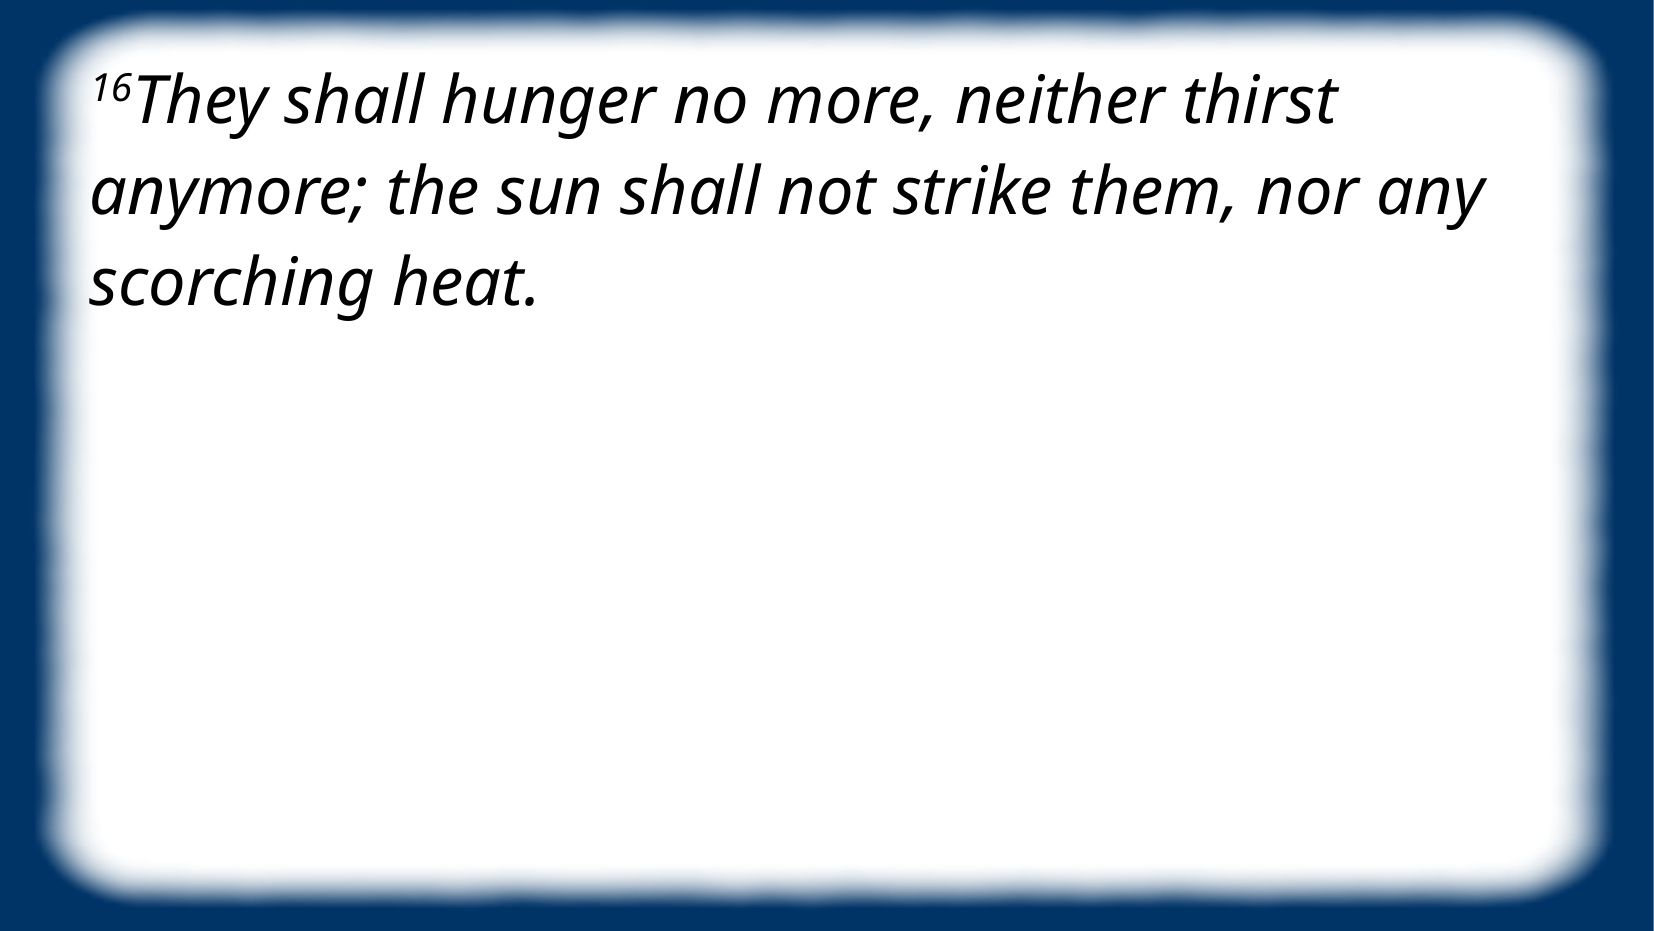

16They shall hunger no more, neither thirst anymore; the sun shall not strike them, nor any scorching heat.